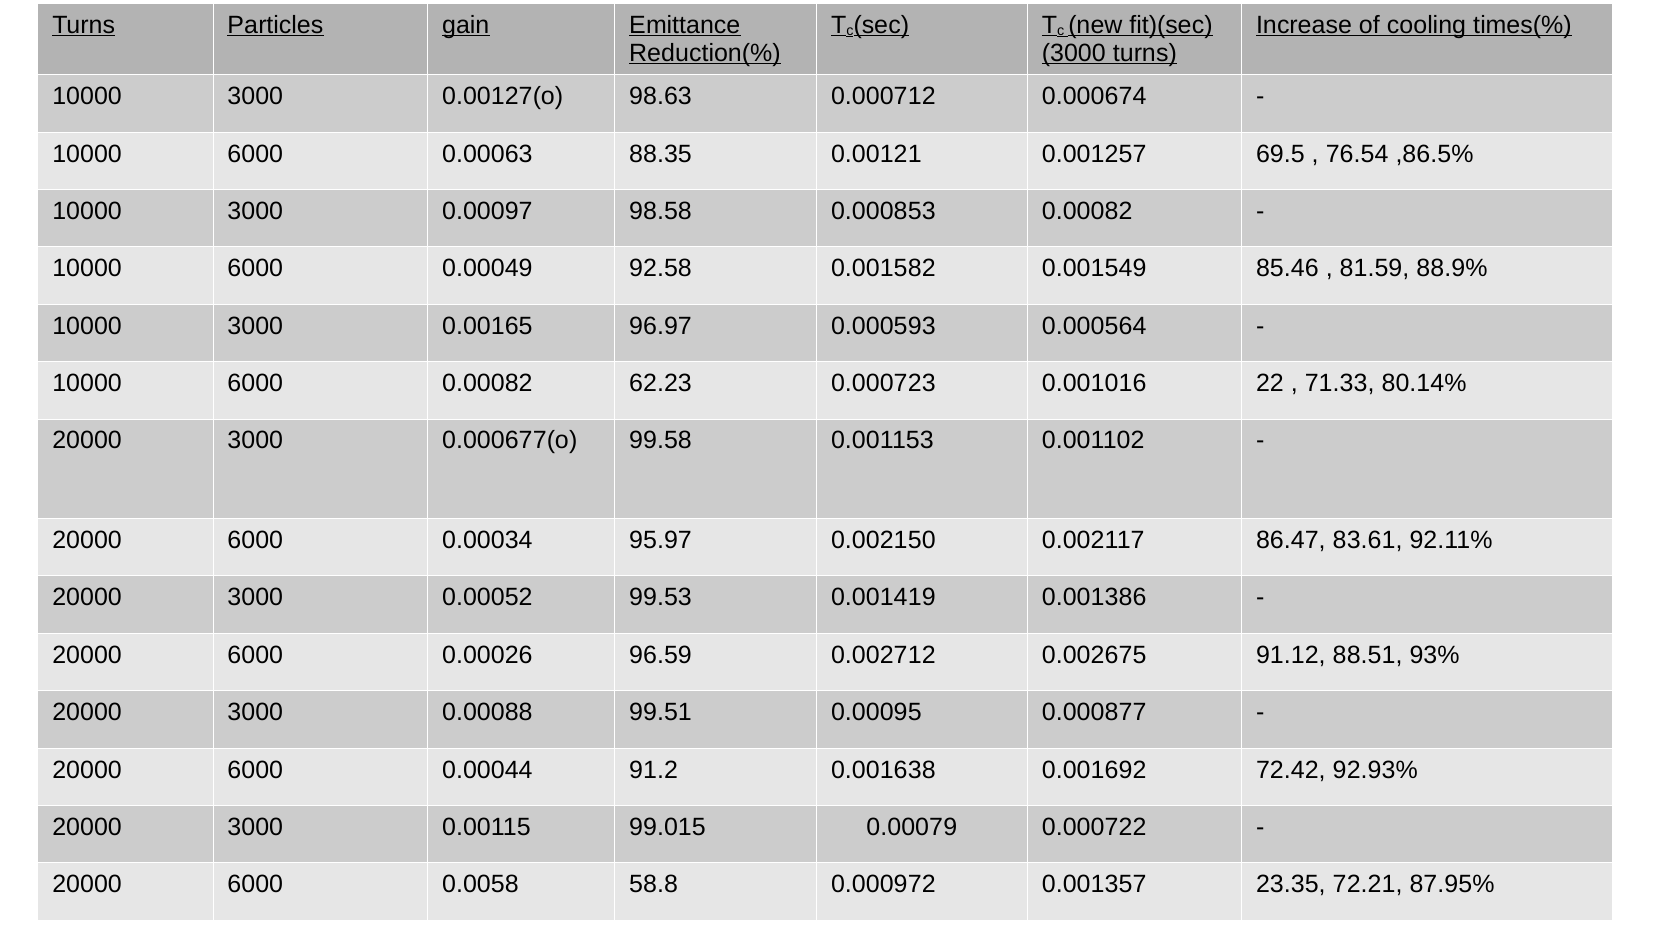

| Turns | Particles | gain | Emittance Reduction(%) | Tc(sec) | Tc (new fit)(sec) (3000 turns) | Increase of cooling times(%) |
| --- | --- | --- | --- | --- | --- | --- |
| 10000 | 3000 | 0.00127(o) | 98.63 | 0.000712 | 0.000674 | - |
| 10000 | 6000 | 0.00063 | 88.35 | 0.00121 | 0.001257 | 69.5 , 76.54 ,86.5% |
| 10000 | 3000 | 0.00097 | 98.58 | 0.000853 | 0.00082 | - |
| 10000 | 6000 | 0.00049 | 92.58 | 0.001582 | 0.001549 | 85.46 , 81.59, 88.9% |
| 10000 | 3000 | 0.00165 | 96.97 | 0.000593 | 0.000564 | - |
| 10000 | 6000 | 0.00082 | 62.23 | 0.000723 | 0.001016 | 22 , 71.33, 80.14% |
| 20000 | 3000 | 0.000677(o) | 99.58 | 0.001153 | 0.001102 | - |
| 20000 | 6000 | 0.00034 | 95.97 | 0.002150 | 0.002117 | 86.47, 83.61, 92.11% |
| 20000 | 3000 | 0.00052 | 99.53 | 0.001419 | 0.001386 | - |
| 20000 | 6000 | 0.00026 | 96.59 | 0.002712 | 0.002675 | 91.12, 88.51, 93% |
| 20000 | 3000 | 0.00088 | 99.51 | 0.00095 | 0.000877 | - |
| 20000 | 6000 | 0.00044 | 91.2 | 0.001638 | 0.001692 | 72.42, 92.93% |
| 20000 | 3000 | 0.00115 | 99.015 | 0.00079 | 0.000722 | - |
| 20000 | 6000 | 0.0058 | 58.8 | 0.000972 | 0.001357 | 23.35, 72.21, 87.95% |